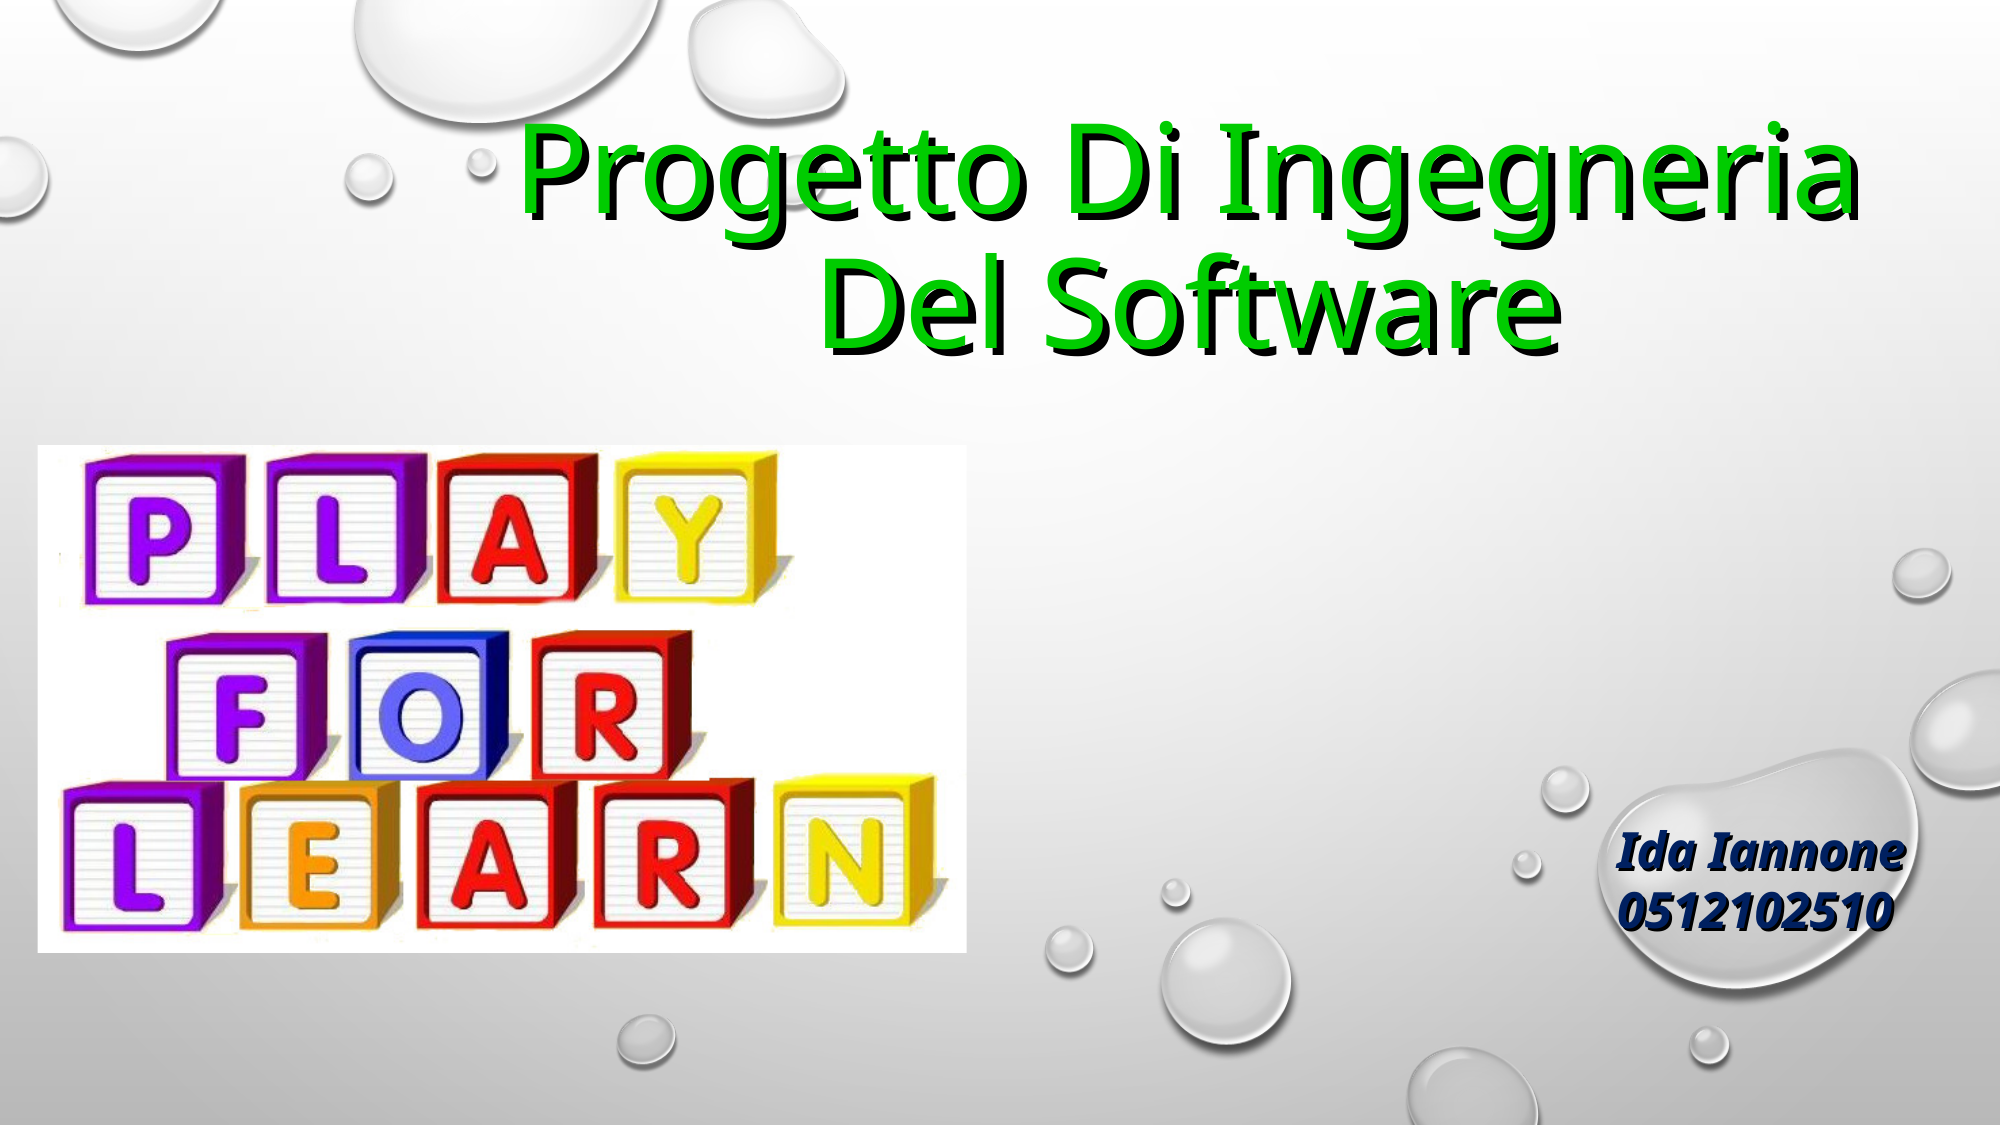

# Progetto Di Ingegneria Del Software
Ida Iannone
0512102510